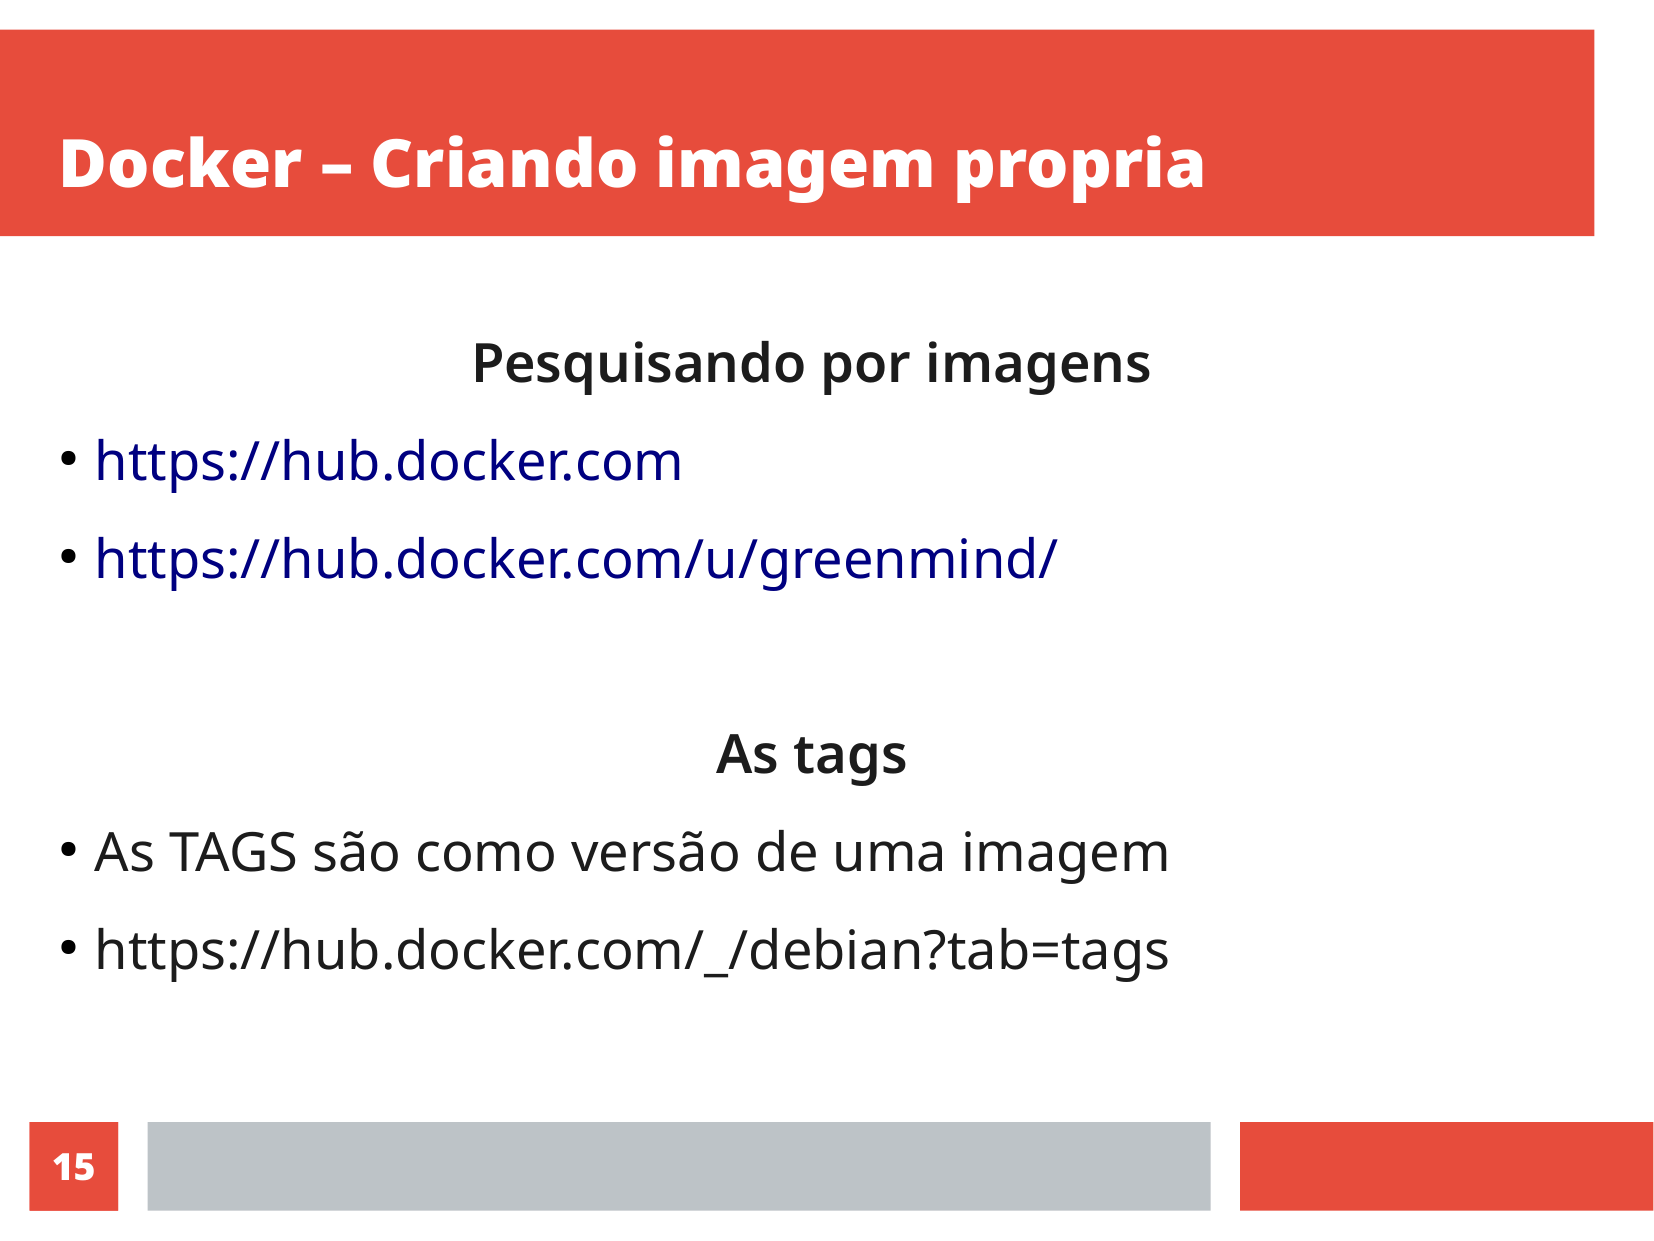

# Docker – Criando imagem propria
Pesquisando por imagens
https://hub.docker.com
https://hub.docker.com/u/greenmind/
As tags
As TAGS são como versão de uma imagem
https://hub.docker.com/_/debian?tab=tags
15